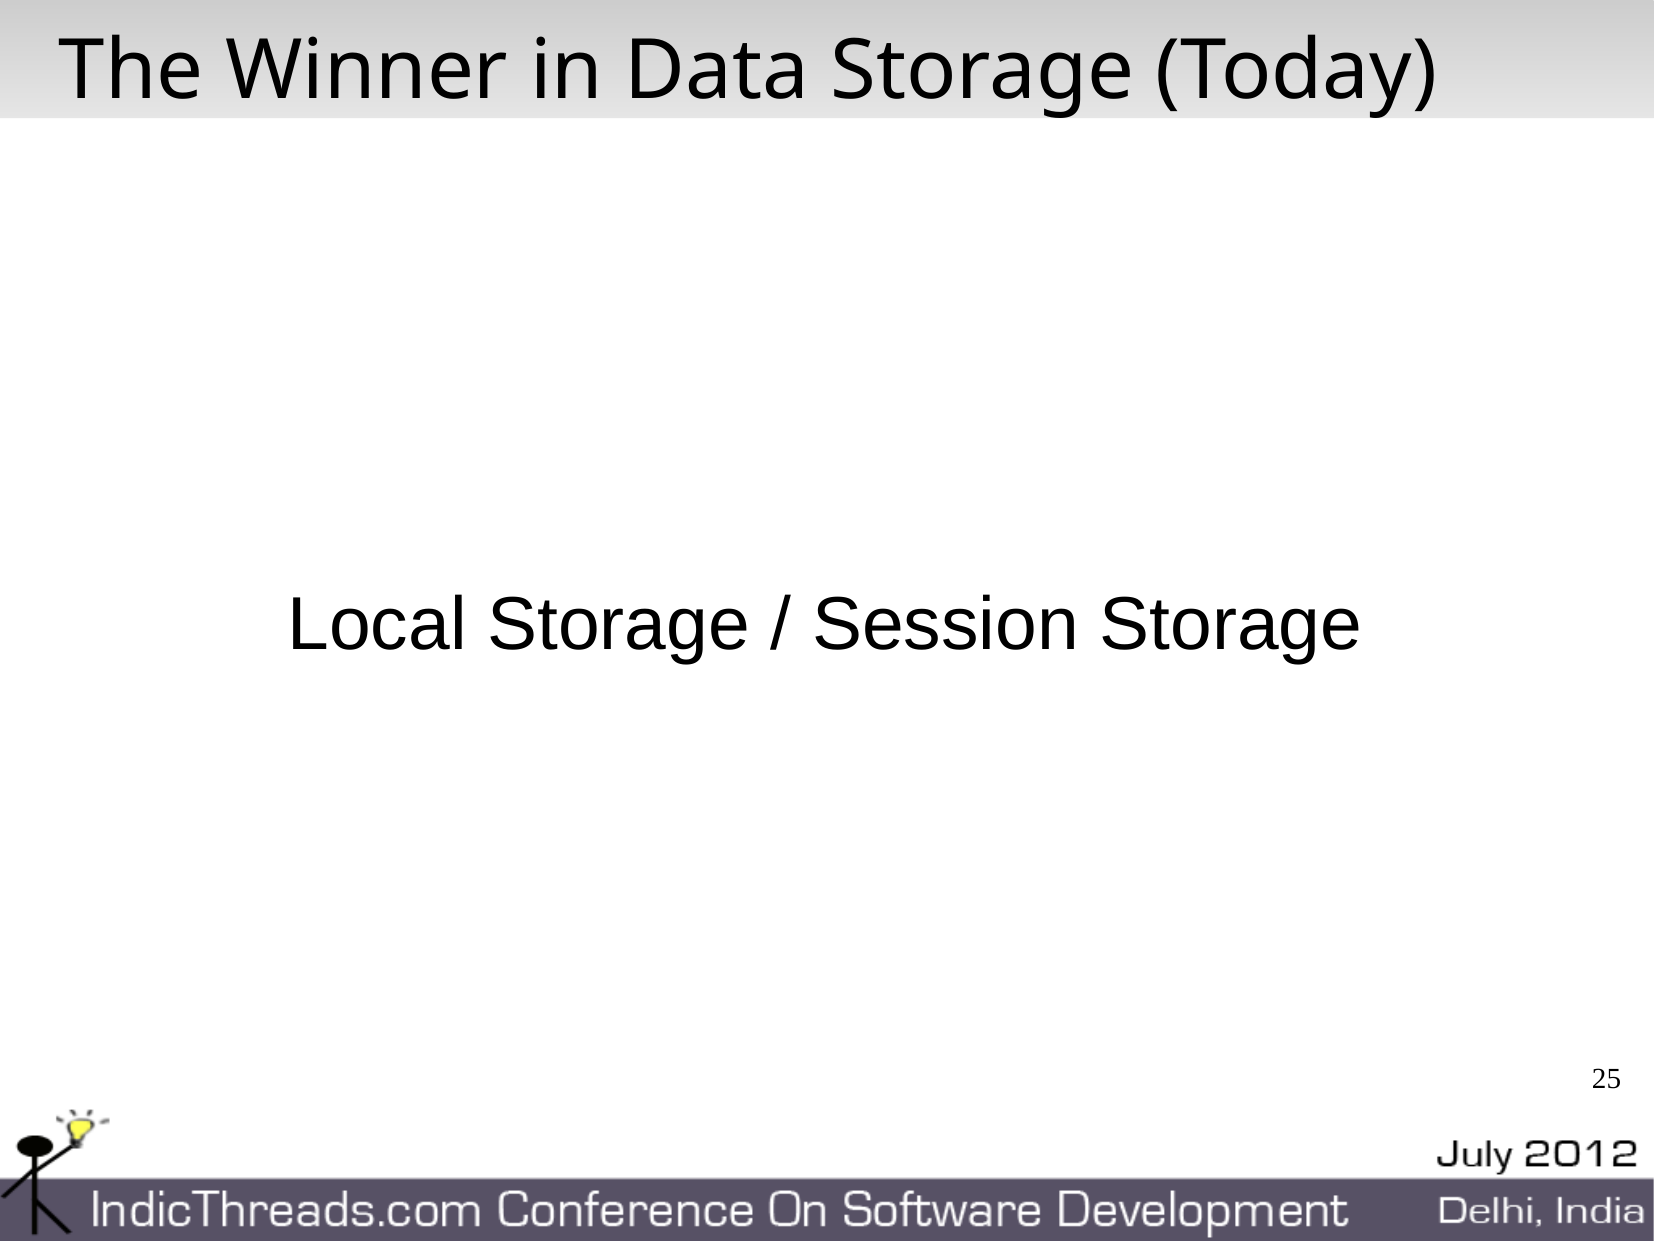

# The Winner in Data Storage (Today)
Local Storage / Session Storage
25